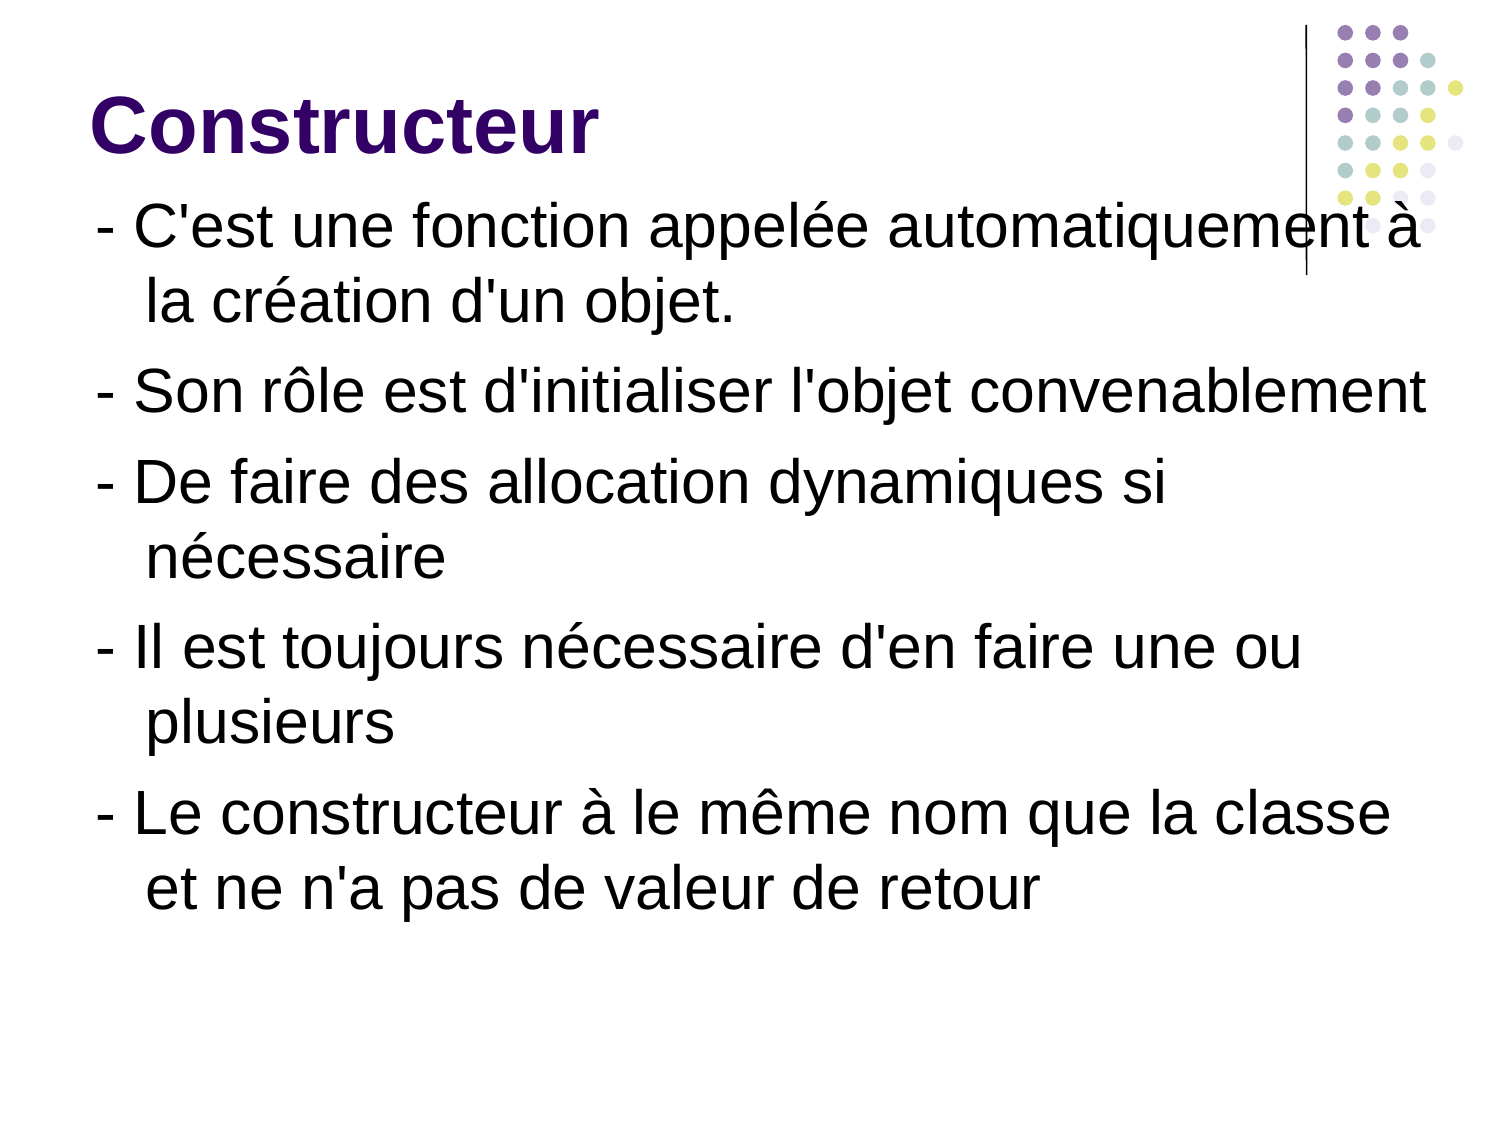

# Constructeur
- C'est une fonction appelée automatiquement à la création d'un objet.
- Son rôle est d'initialiser l'objet convenablement
- De faire des allocation dynamiques si nécessaire
- Il est toujours nécessaire d'en faire une ou plusieurs
- Le constructeur à le même nom que la classe et ne n'a pas de valeur de retour